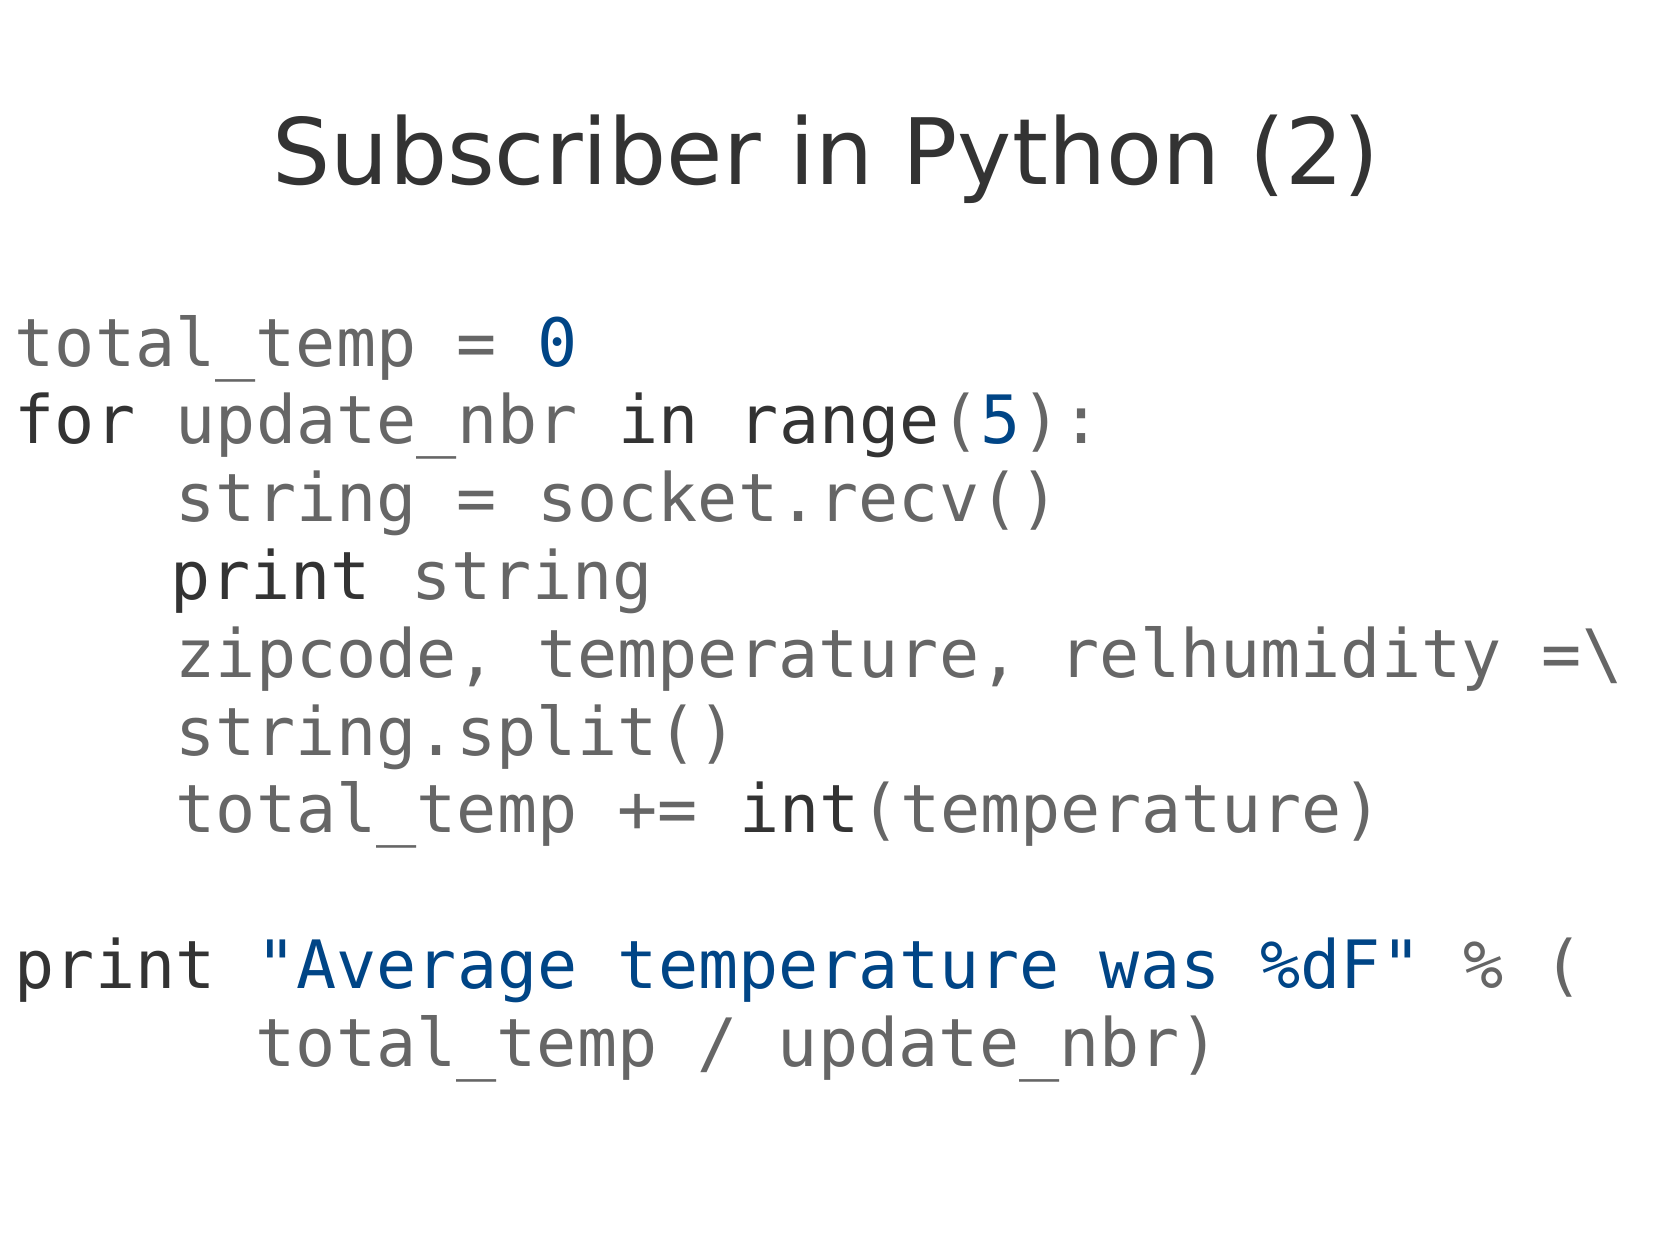

# Subscriber in Python (2)
total_temp = 0
for update_nbr in range(5):
 string = socket.recv()
	 print string
 zipcode, temperature, relhumidity =\ string.split()
 total_temp += int(temperature)
print "Average temperature was %dF" % ( total_temp / update_nbr)